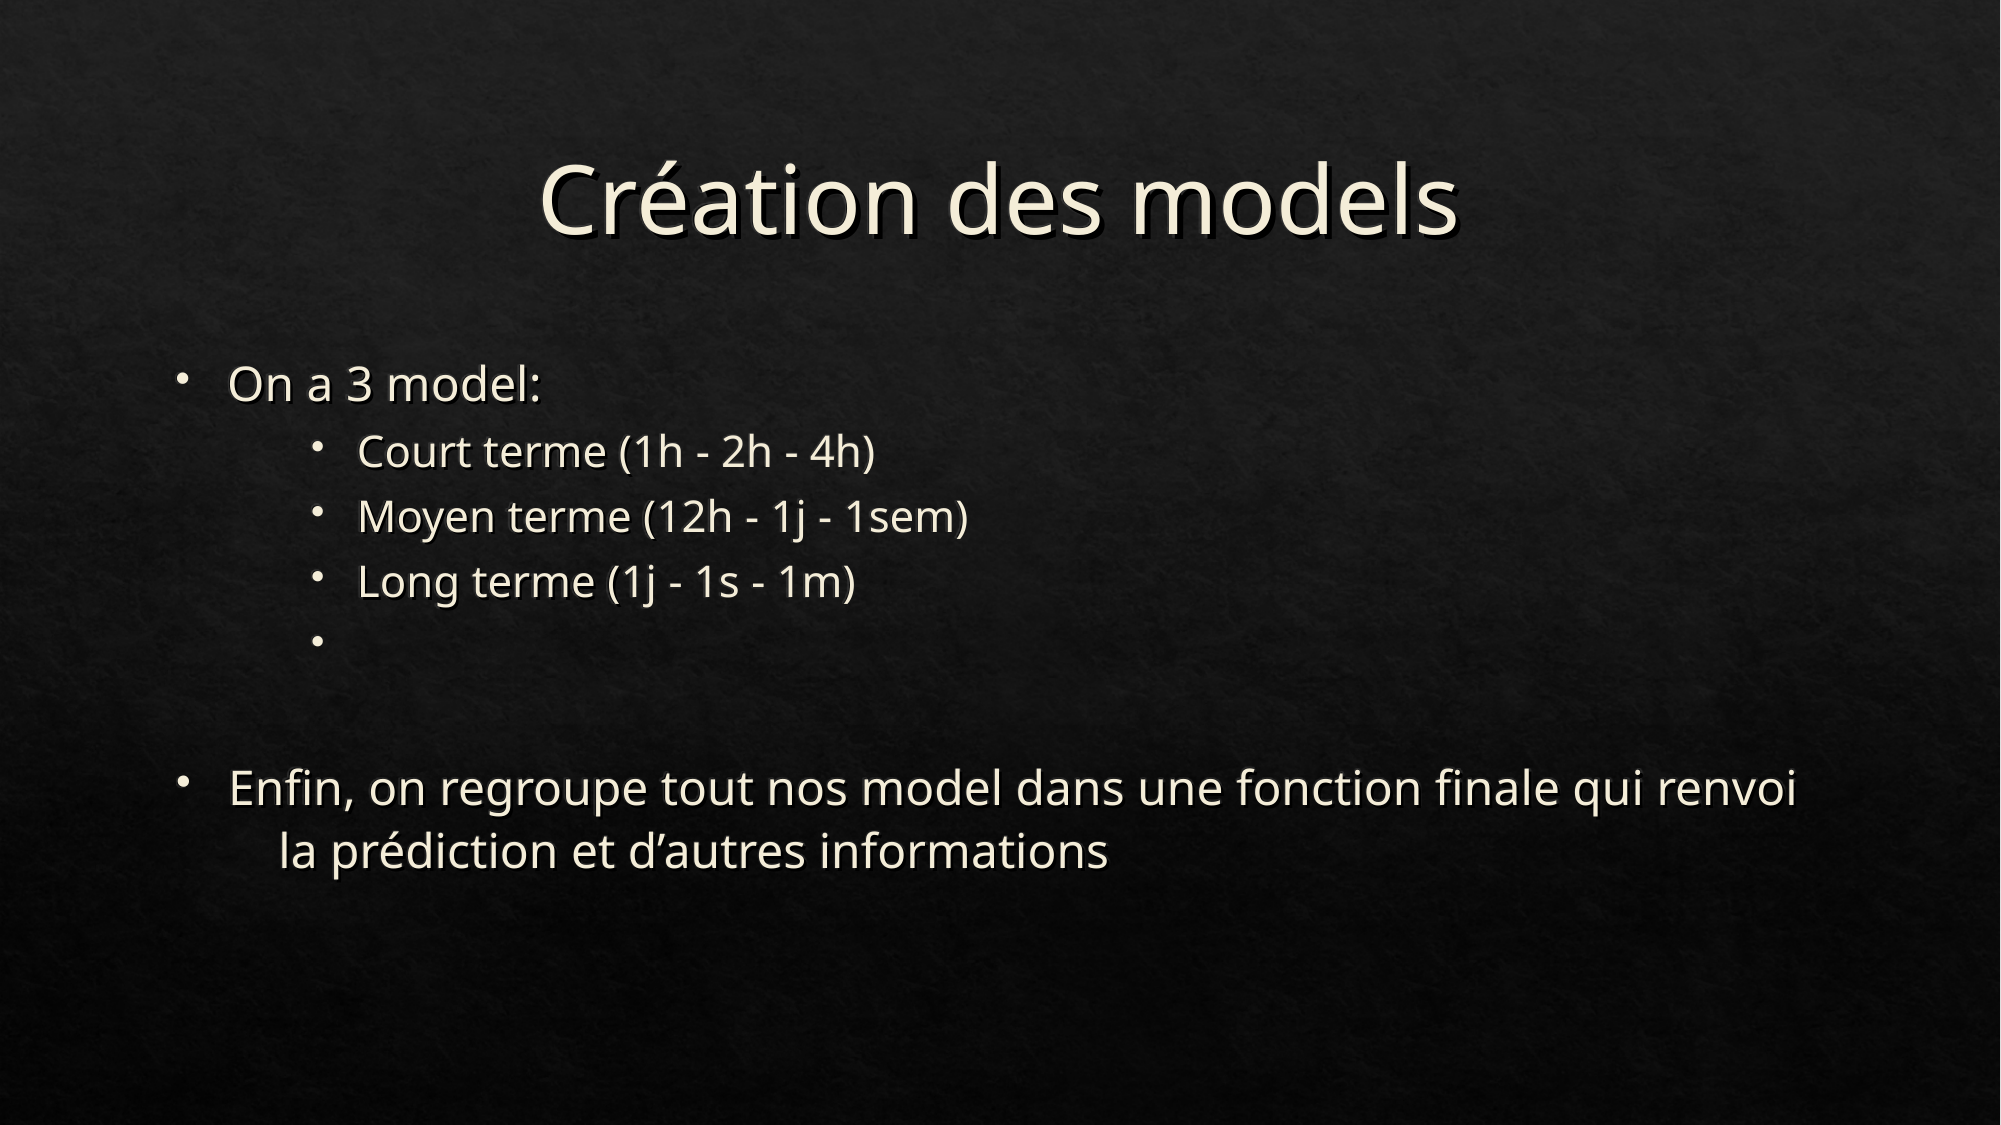

# Création des models
On a 3 model:
Court terme (1h - 2h - 4h)
Moyen terme (12h - 1j - 1sem)
Long terme (1j - 1s - 1m)
Enfin, on regroupe tout nos model dans une fonction finale qui renvoi la prédiction et d’autres informations